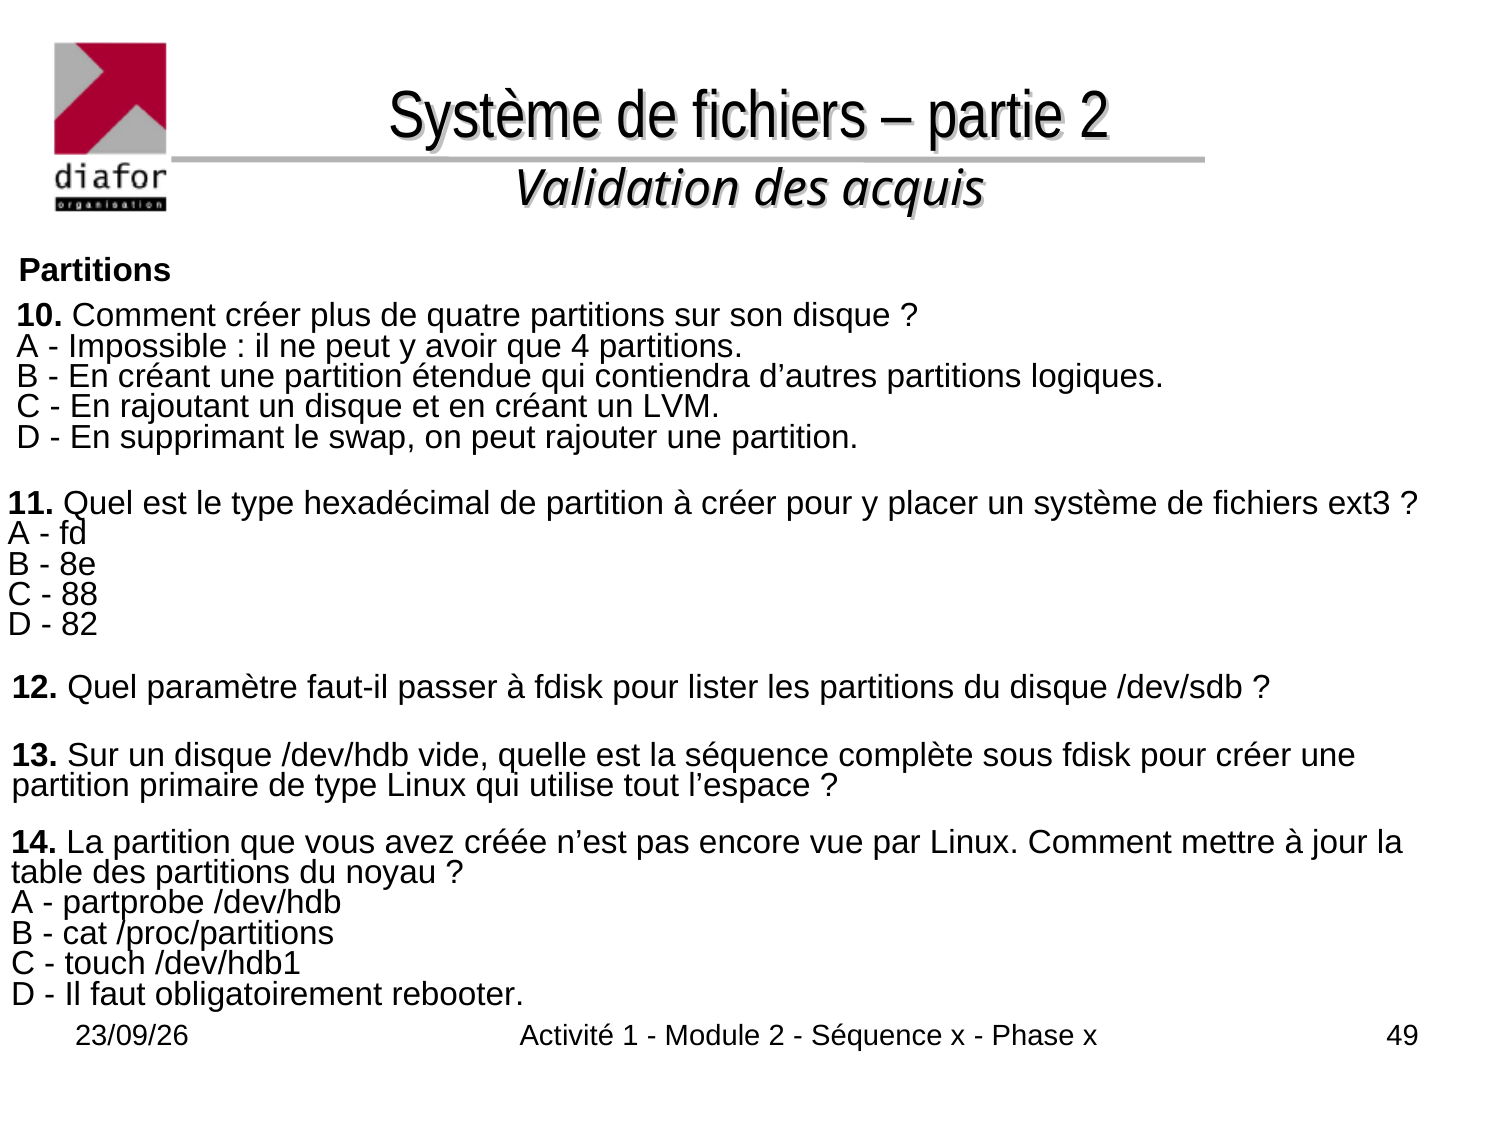

# Système de fichiers – partie 2 Validation des acquis
Partitions
10. Comment créer plus de quatre partitions sur son disque ?
A - Impossible : il ne peut y avoir que 4 partitions.
B - En créant une partition étendue qui contiendra d’autres partitions logiques.
C - En rajoutant un disque et en créant un LVM.
D - En supprimant le swap, on peut rajouter une partition.
11. Quel est le type hexadécimal de partition à créer pour y placer un système de fichiers ext3 ?
A - fd
B - 8e
C - 88
D - 82
12. Quel paramètre faut-il passer à fdisk pour lister les partitions du disque /dev/sdb ?
13. Sur un disque /dev/hdb vide, quelle est la séquence complète sous fdisk pour créer une partition primaire de type Linux qui utilise tout l’espace ?
14. La partition que vous avez créée n’est pas encore vue par Linux. Comment mettre à jour la table des partitions du noyau ?
A - partprobe /dev/hdb
B - cat /proc/partitions
C - touch /dev/hdb1
D - Il faut obligatoirement rebooter.
Activité 1 - Module 2 - Séquence x - Phase x
49